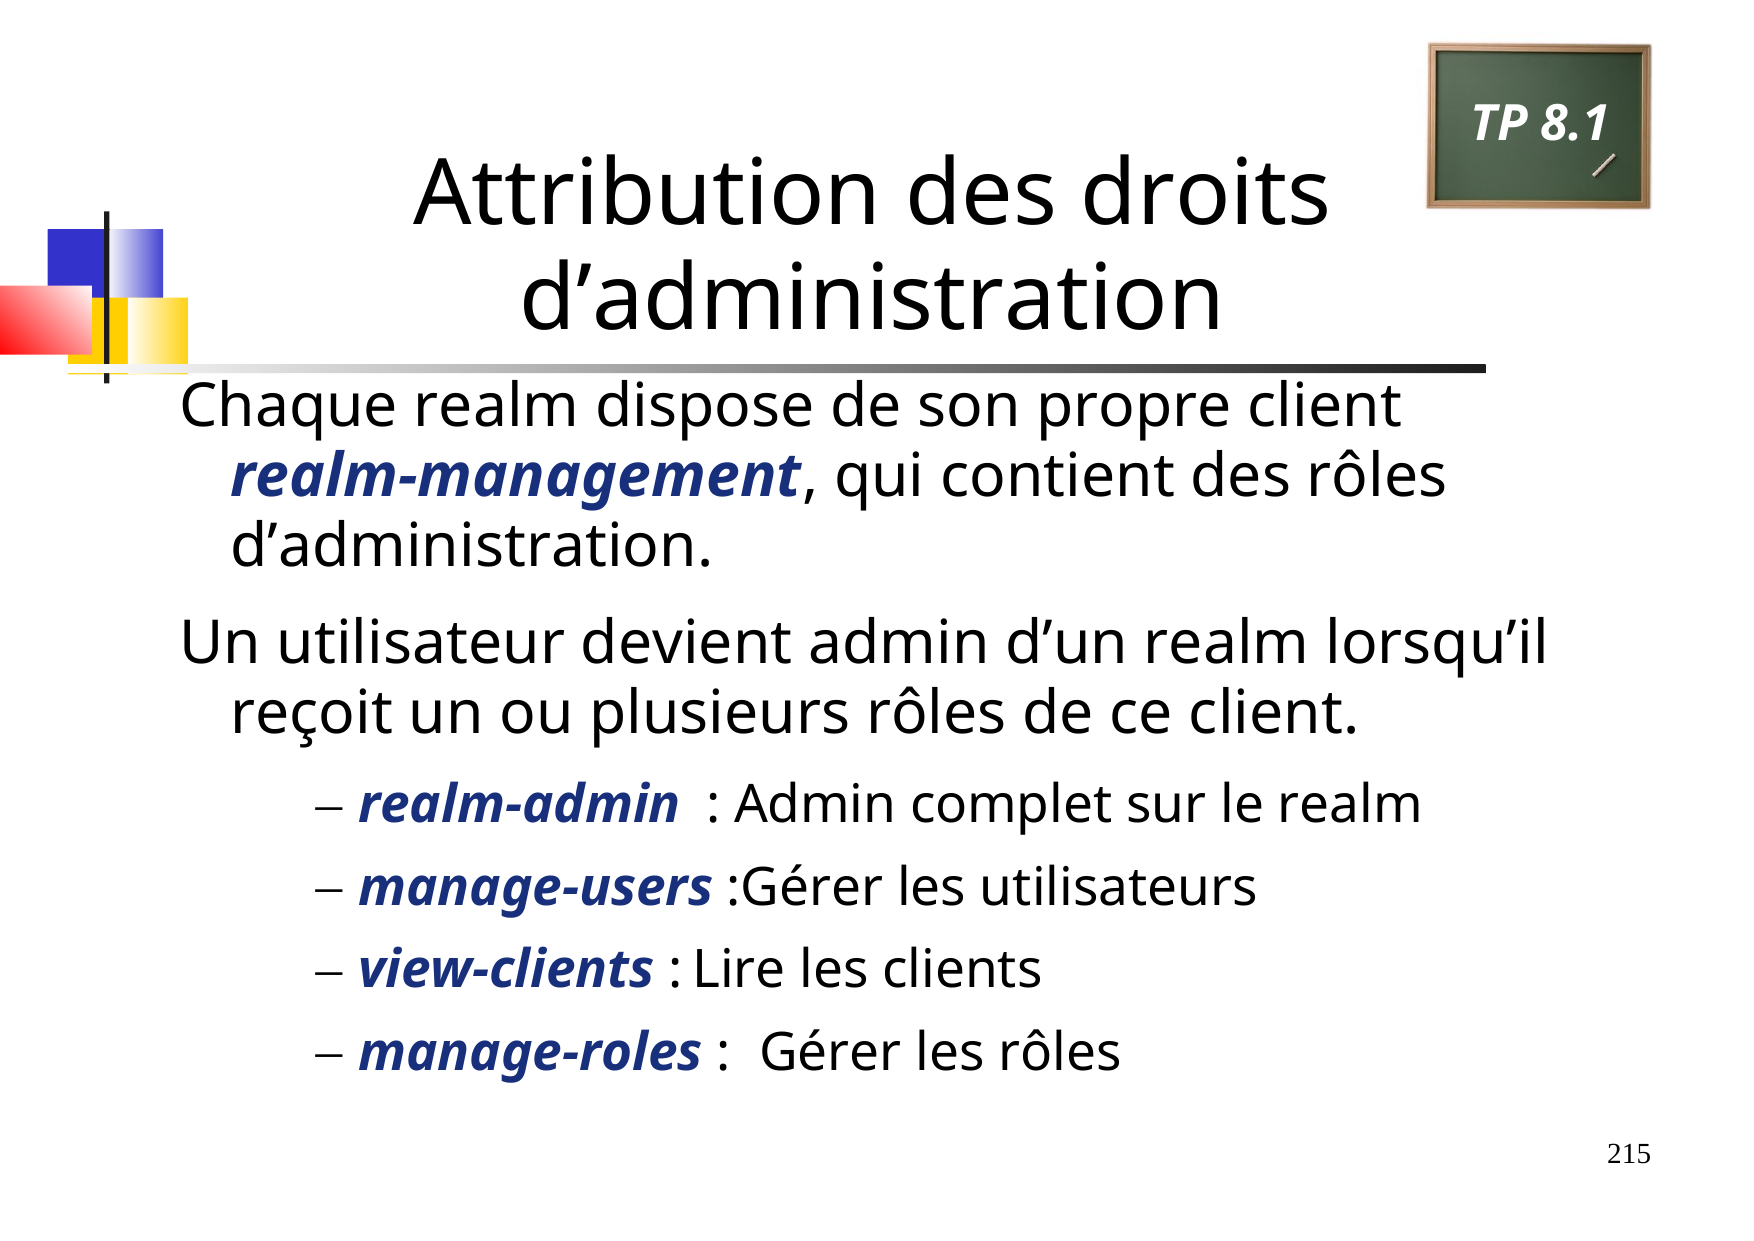

TP 8.1
# Attribution des droits d’administration
Chaque realm dispose de son propre client realm-management, qui contient des rôles d’administration.
Un utilisateur devient admin d’un realm lorsqu’il reçoit un ou plusieurs rôles de ce client.
realm-admin	 : Admin complet sur le realm
manage-users :Gérer les utilisateurs
view-clients :	Lire les clients
manage-roles :	Gérer les rôles